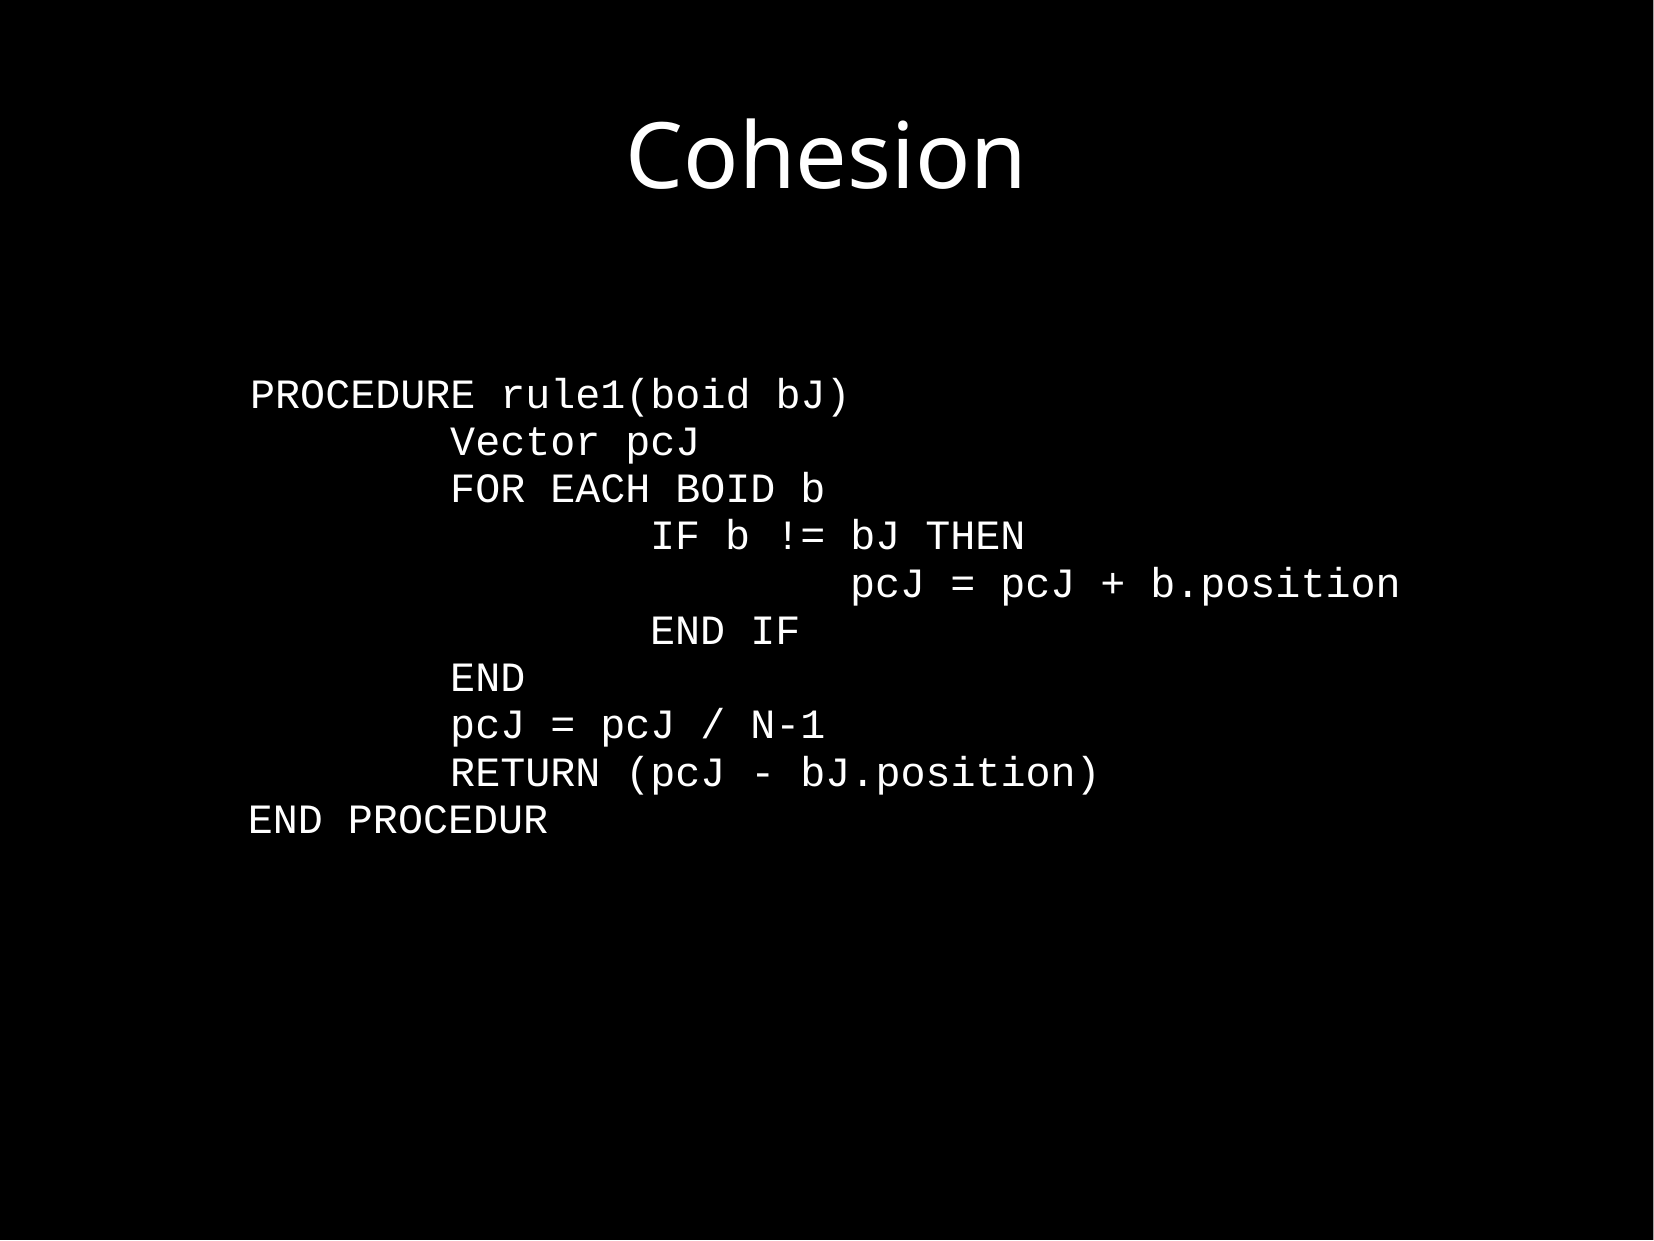

# Cohesion
 PROCEDURE rule1(boid bJ)
 Vector pcJ
 FOR EACH BOID b
 IF b != bJ THEN
 pcJ = pcJ + b.position
 END IF
 END
 pcJ = pcJ / N-1
 RETURN (pcJ - bJ.position)
 	 END PROCEDUR